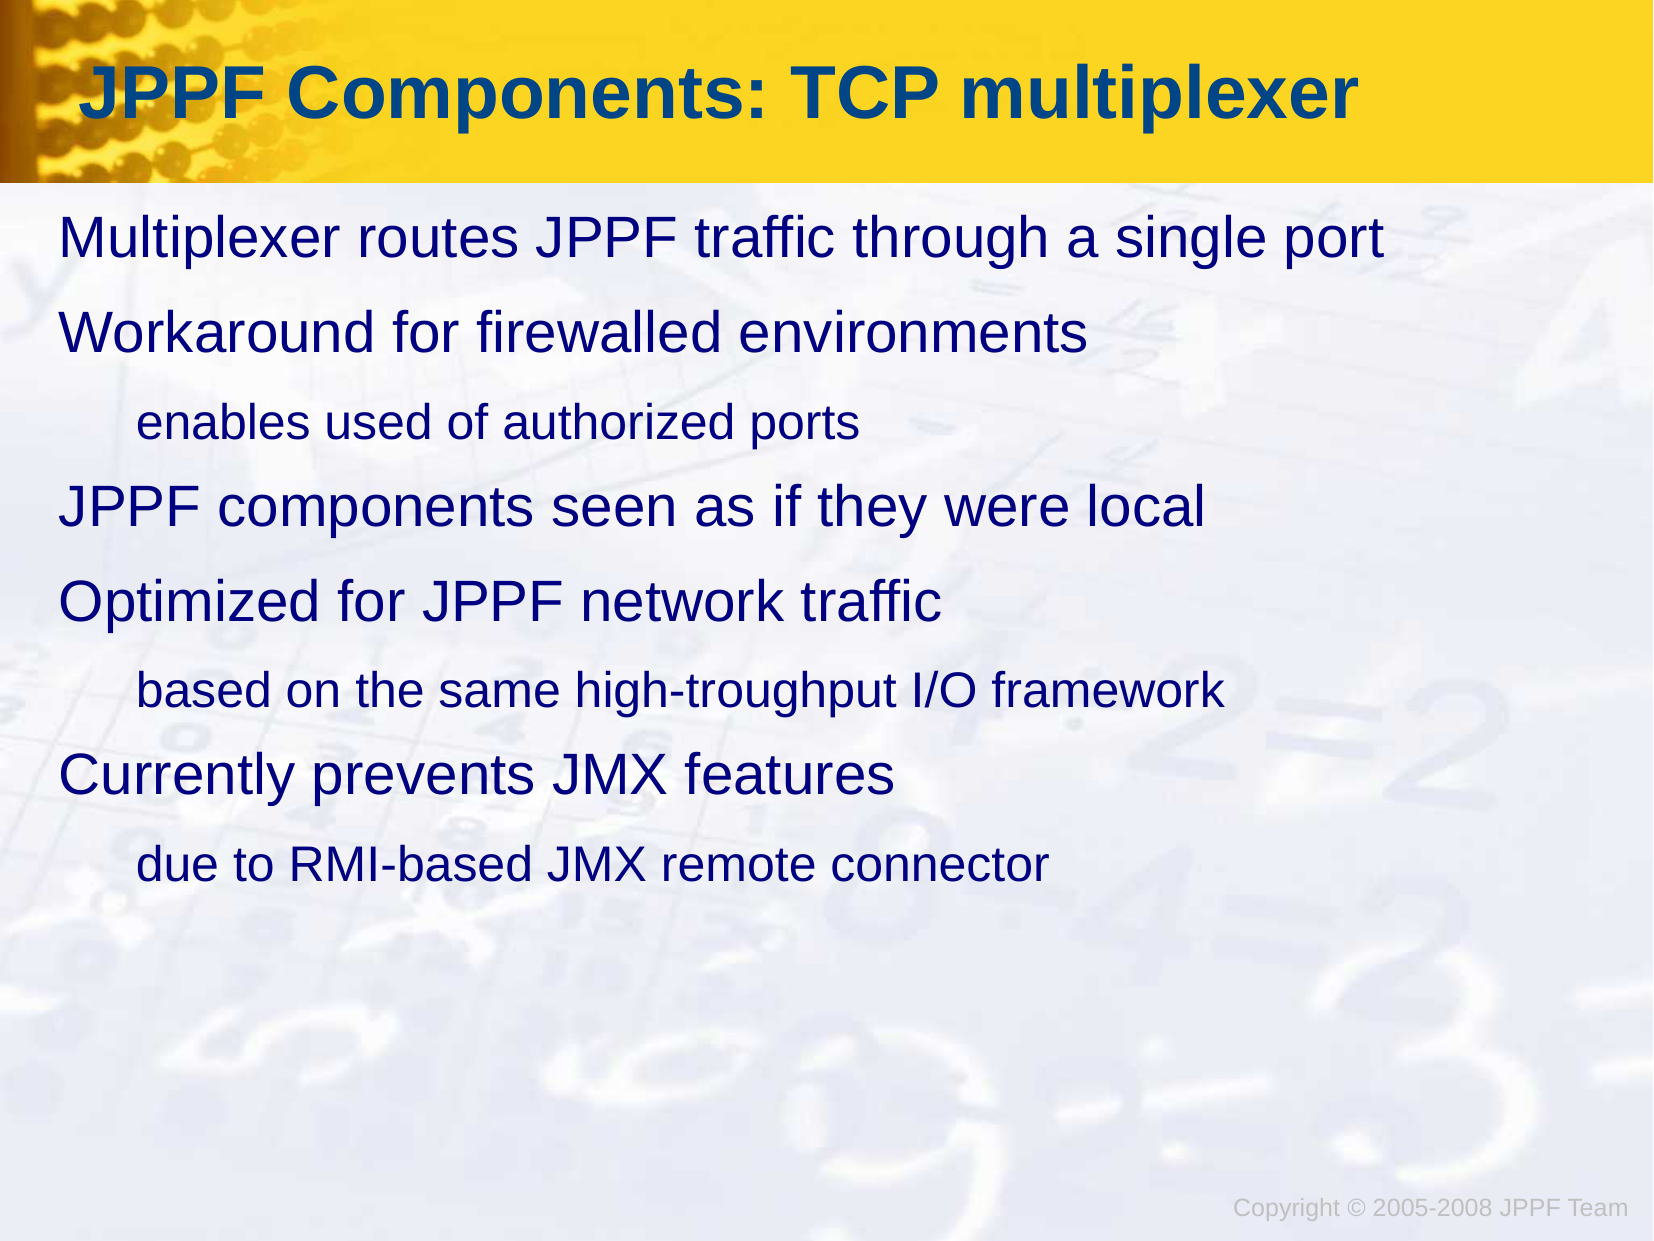

# JPPF Components: TCP multiplexer
Multiplexer routes JPPF traffic through a single port
Workaround for firewalled environments
enables used of authorized ports
JPPF components seen as if they were local
Optimized for JPPF network traffic
based on the same high-troughput I/O framework
Currently prevents JMX features
due to RMI-based JMX remote connector